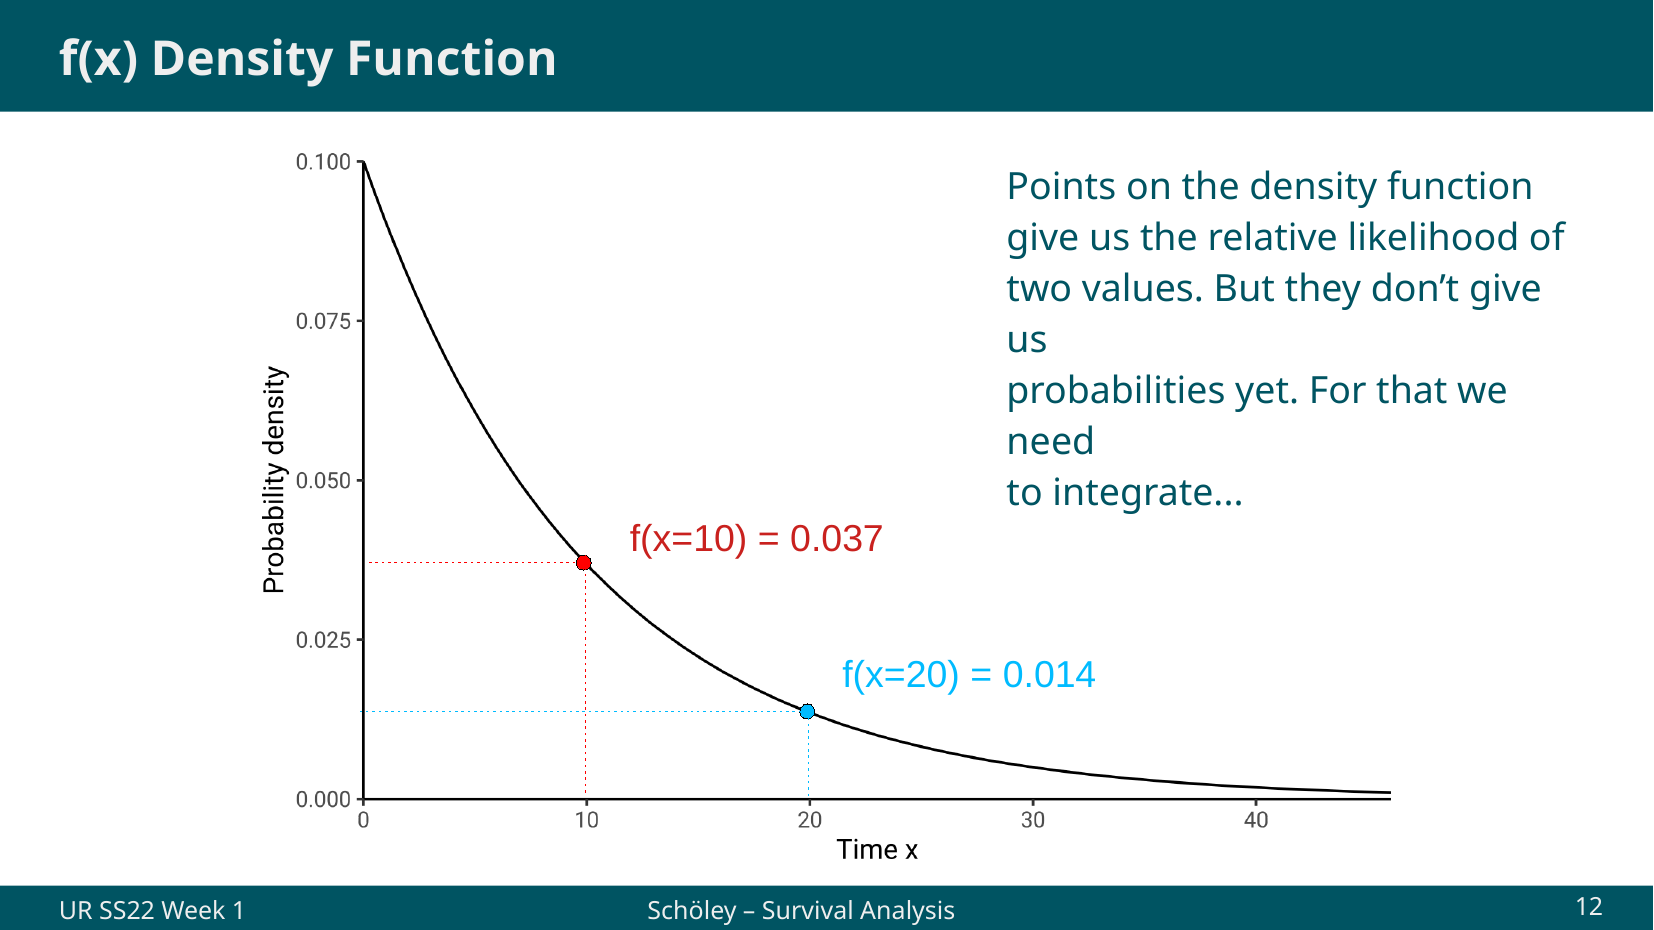

# f(x) Density Function
Points on the density function
give us the relative likelihood of
two values. But they don’t give us
probabilities yet. For that we need
to integrate...
f(x=10) = 0.037
f(x=20) = 0.014
12
UR SS22 Week 1
Schöley – Survival Analysis